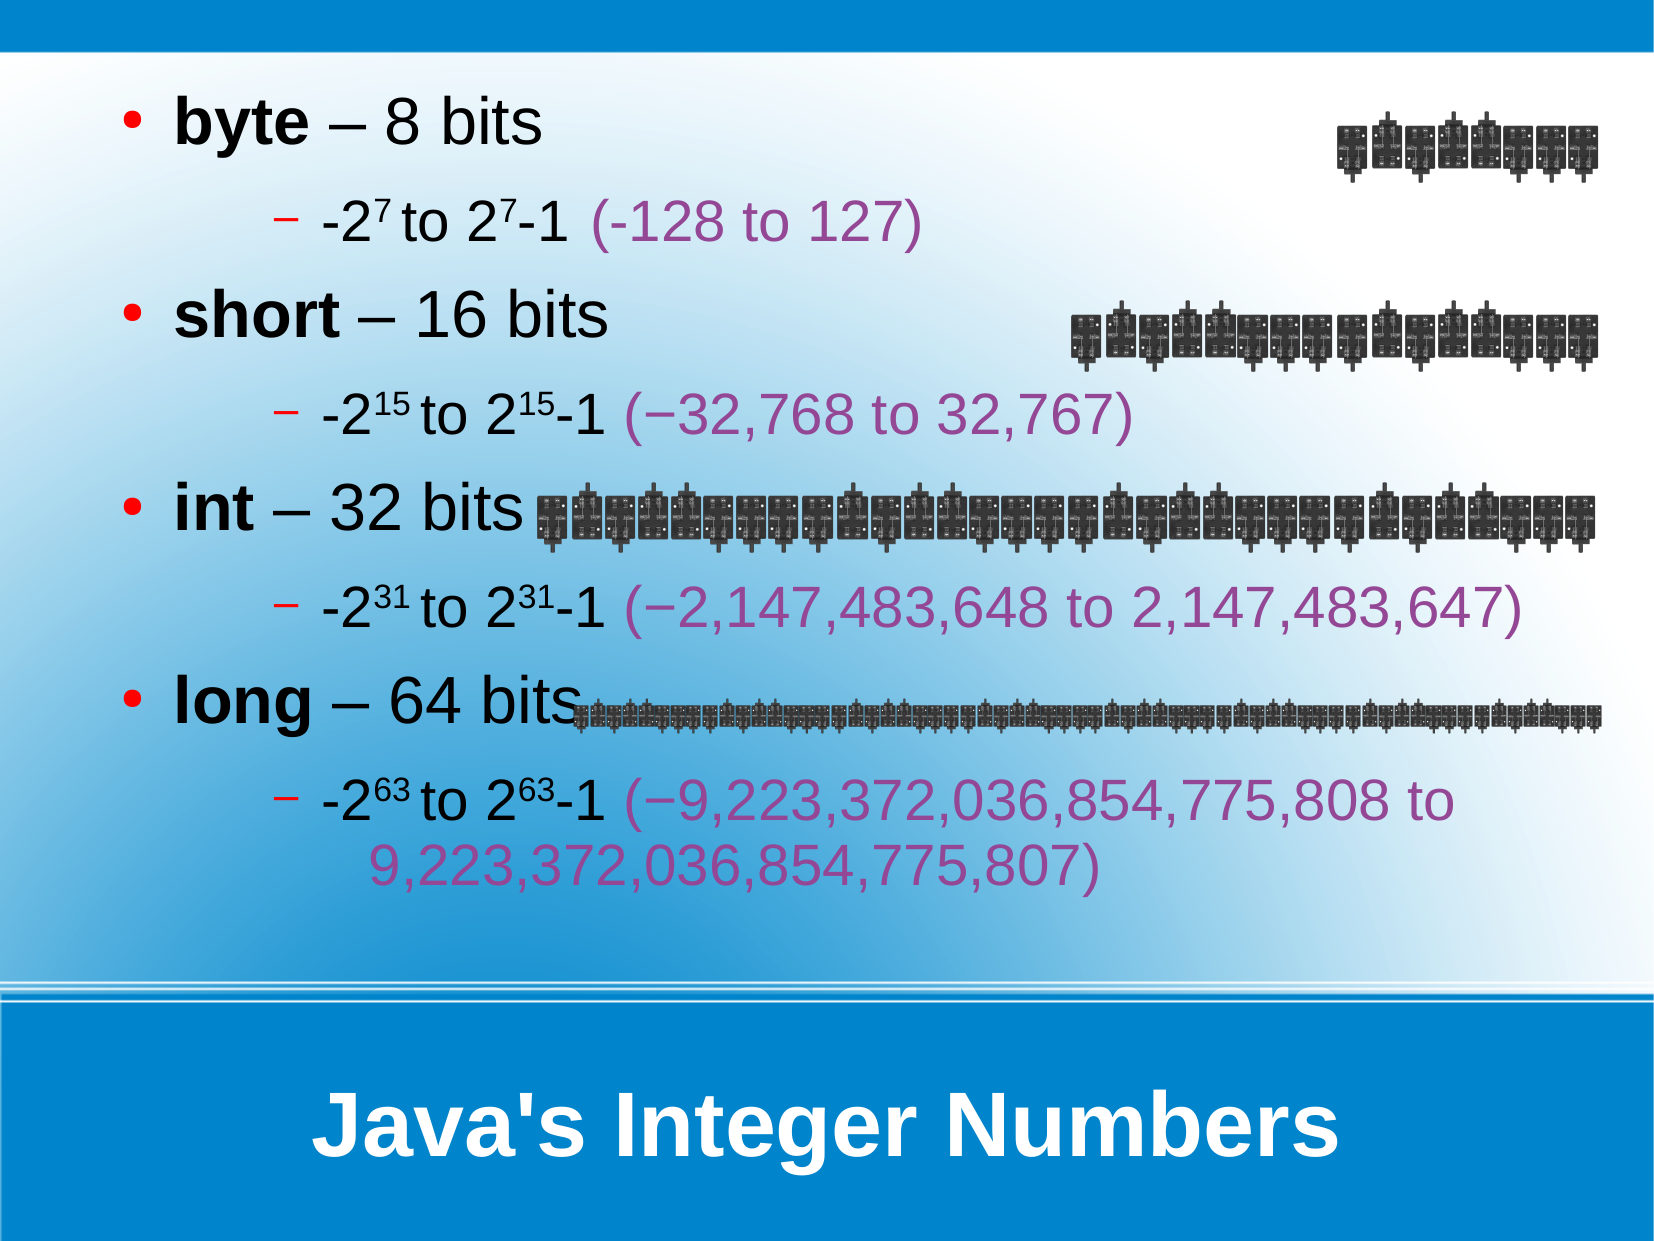

byte – 8 bits
-27 to 27-1	(-128 to 127)
short – 16 bits
-215 to 215-1 (−32,768 to 32,767)
int – 32 bits
-231 to 231-1 (−2,147,483,648 to 2,147,483,647)
long – 64 bits
-263 to 263-1 (−9,223,372,036,854,775,808 to 9,223,372,036,854,775,807)
# Java's Integer Numbers